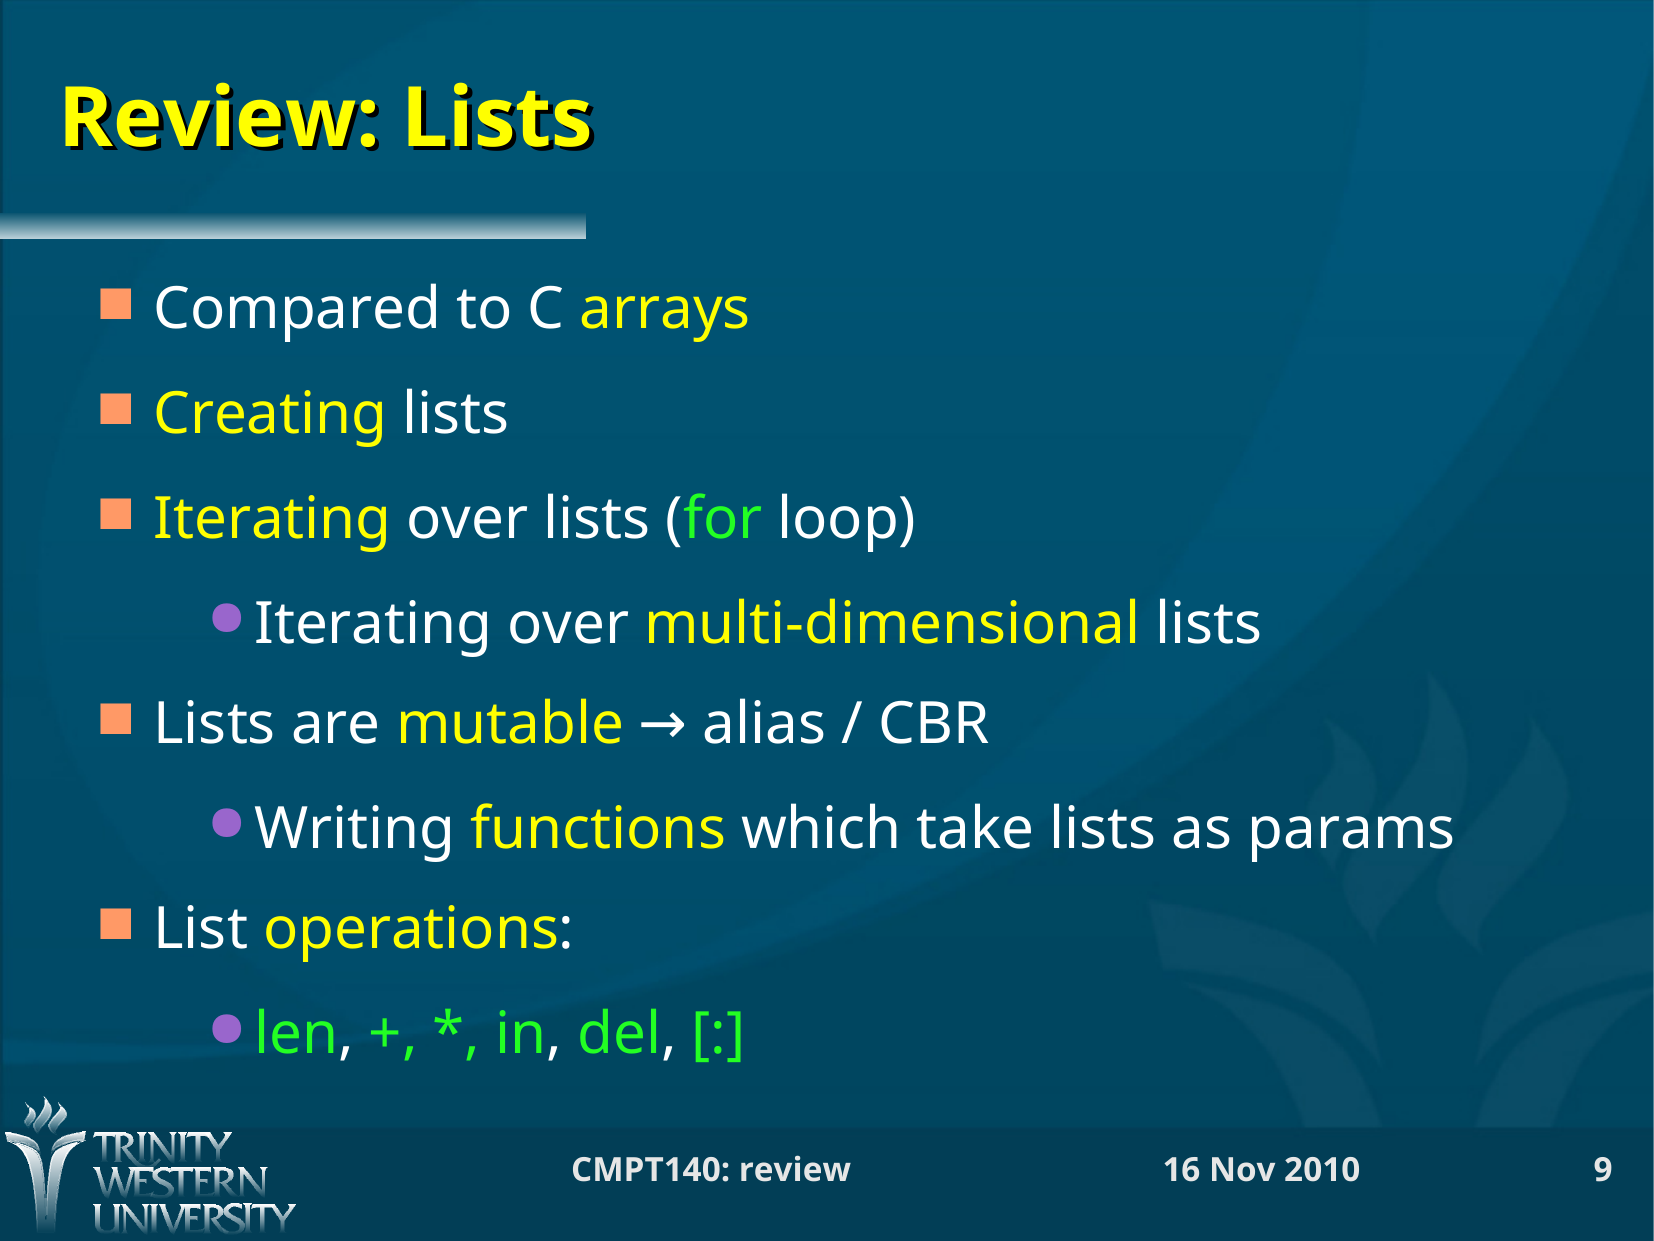

# Review: Lists
Compared to C arrays
Creating lists
Iterating over lists (for loop)
Iterating over multi-dimensional lists
Lists are mutable → alias / CBR
Writing functions which take lists as params
List operations:
len, +, *, in, del, [:]
CMPT140: review
16 Nov 2010
9